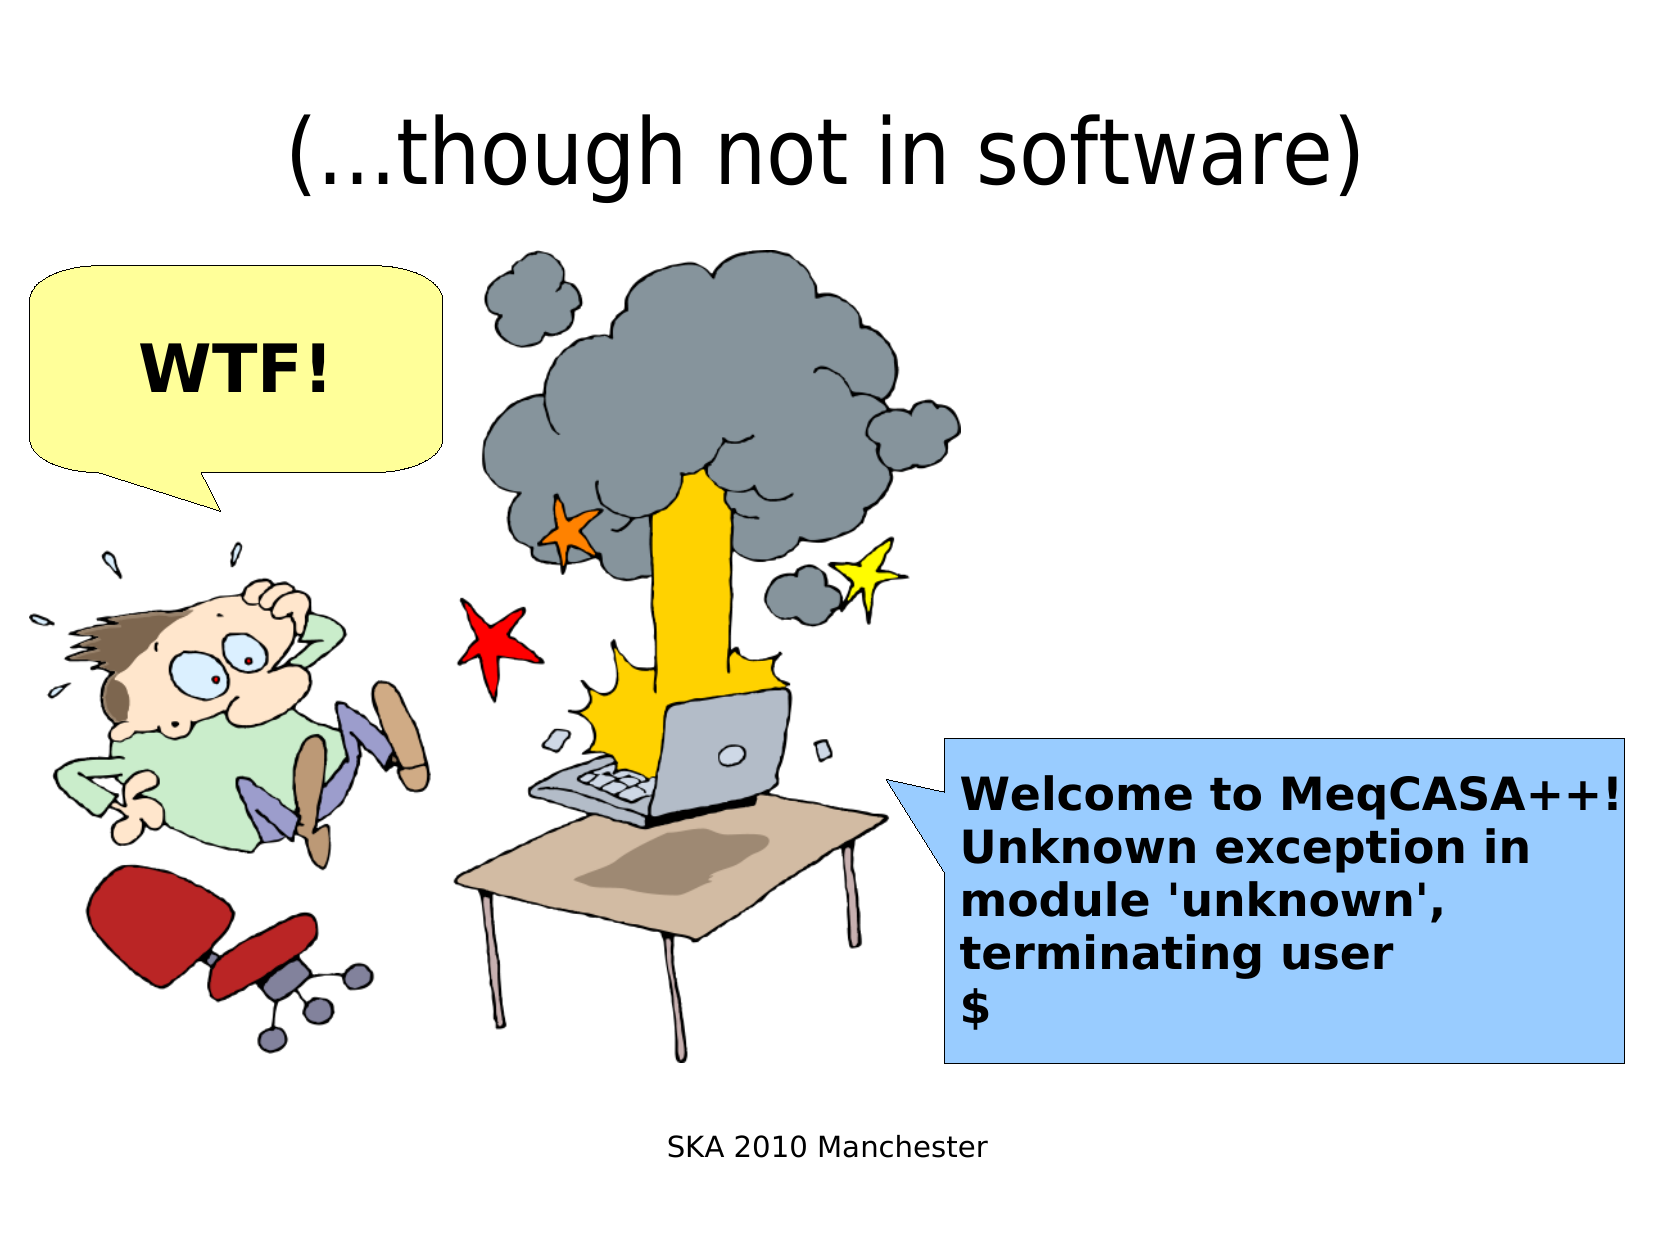

# (...though not in software)
WTF!
Welcome to MeqCASA++!
Unknown exception in
module 'unknown',
terminating user
$
SKA 2010 Manchester